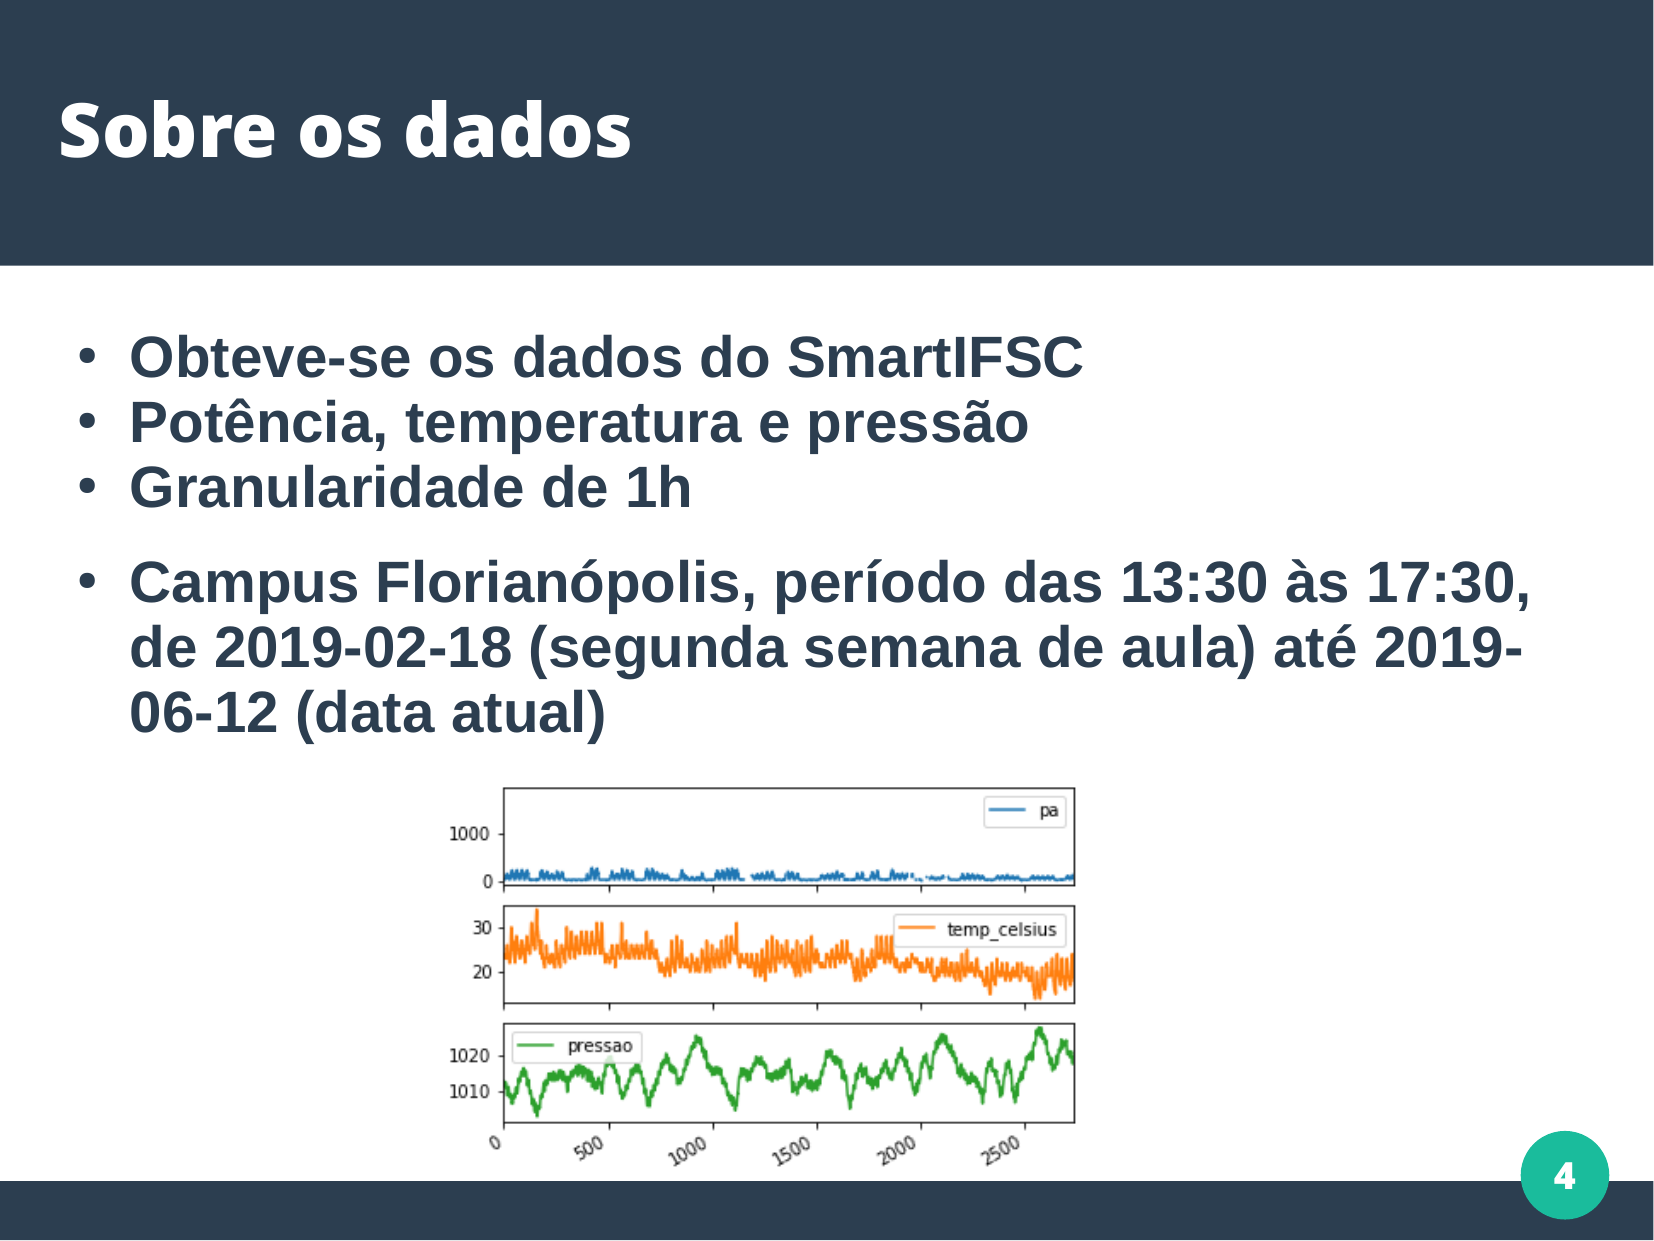

# Sobre os dados
Obteve-se os dados do SmartIFSC
Potência, temperatura e pressão
Granularidade de 1h
Campus Florianópolis, período das 13:30 às 17:30, de 2019-02-18 (segunda semana de aula) até 2019-06-12 (data atual)
4